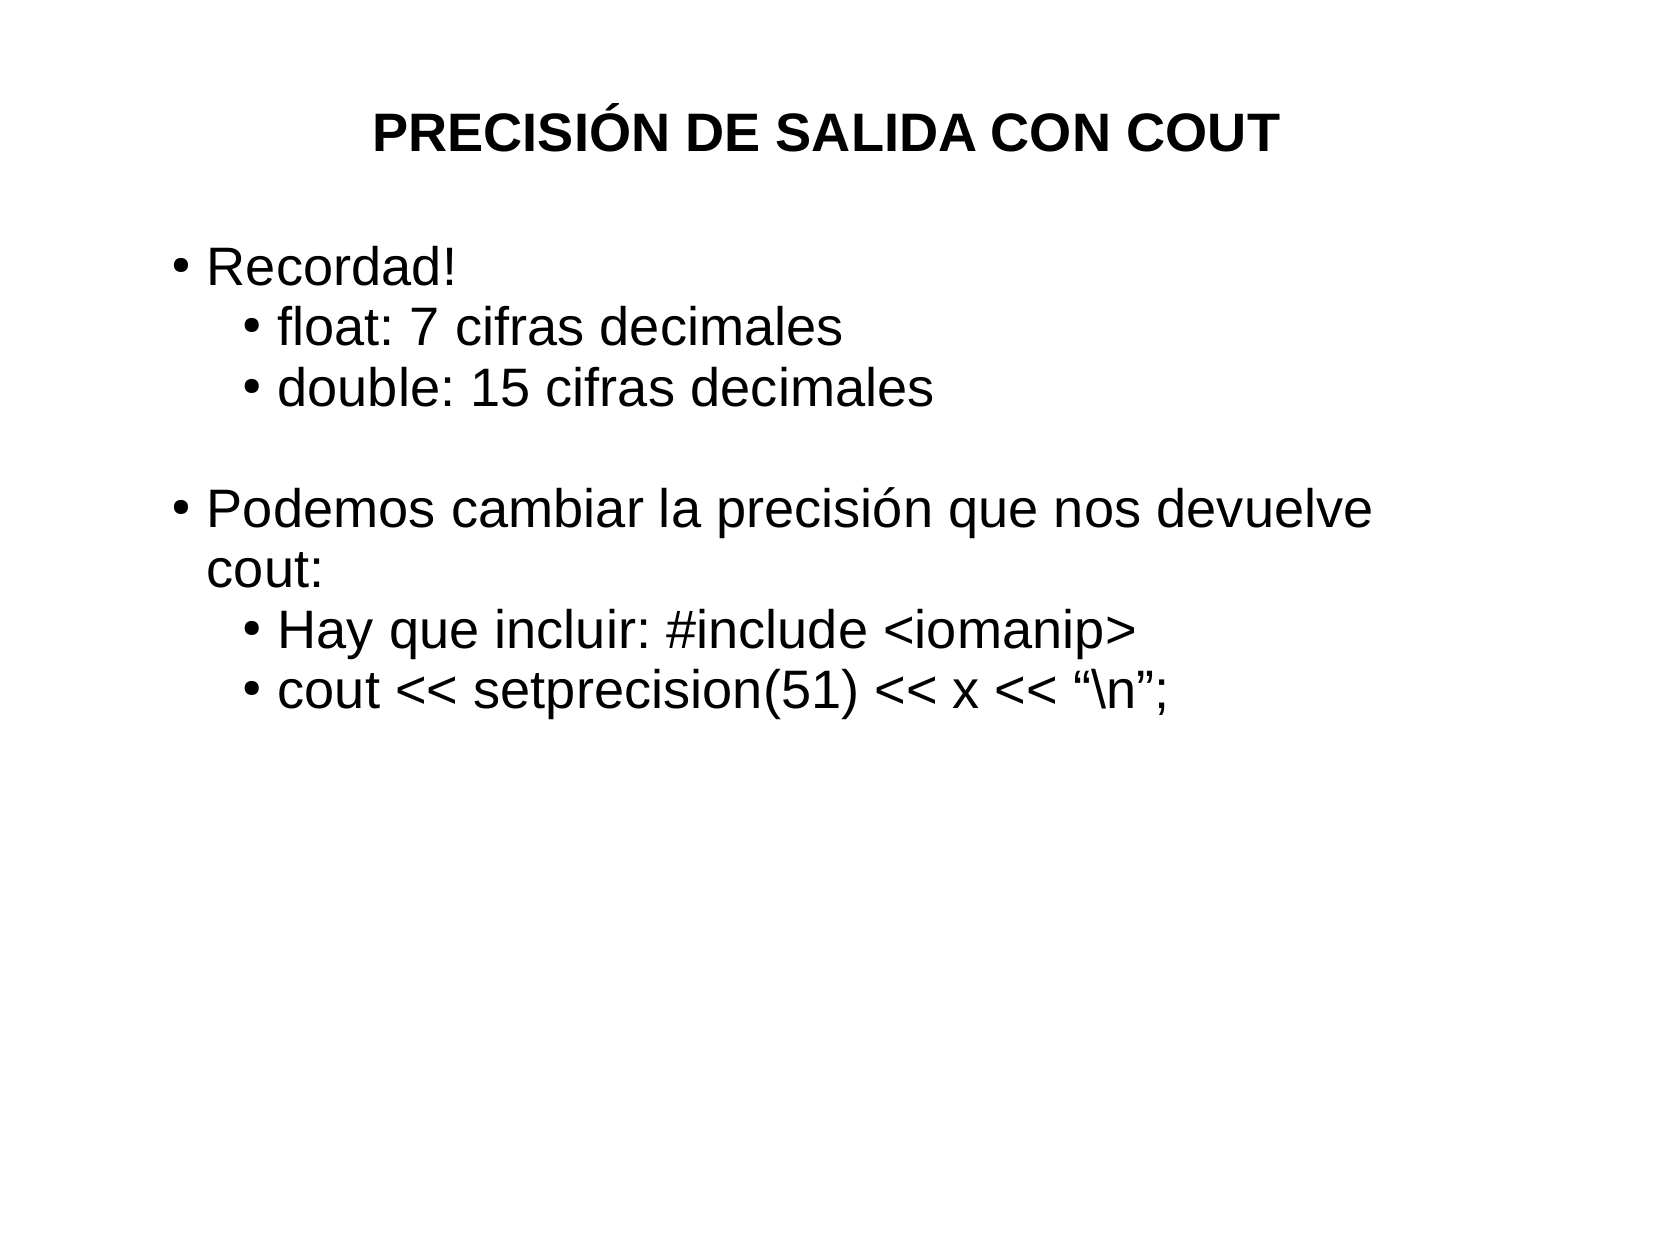

# PRECISIÓN DE SALIDA CON COUT
Recordad!
float: 7 cifras decimales
double: 15 cifras decimales
Podemos cambiar la precisión que nos devuelve cout:
Hay que incluir: #include <iomanip>
cout << setprecision(51) << x << “\n”;